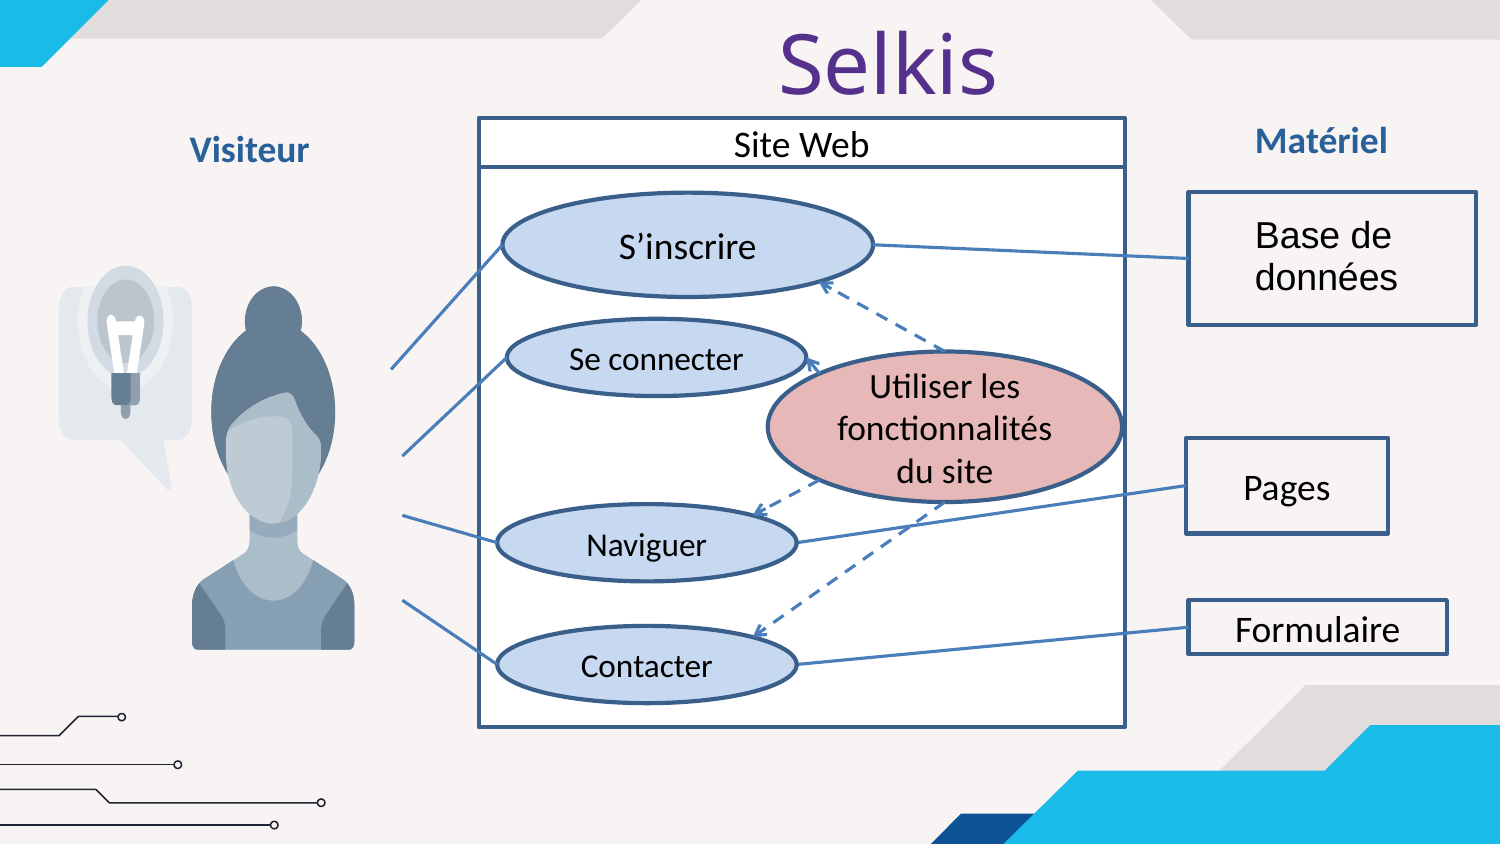

Selkis
Visiteur
Site Web
Matériel
S’inscrire
Base de données
Se connecter
Utiliser les fonctionnalités du site
Pages
Naviguer
Formulaire
Contacter